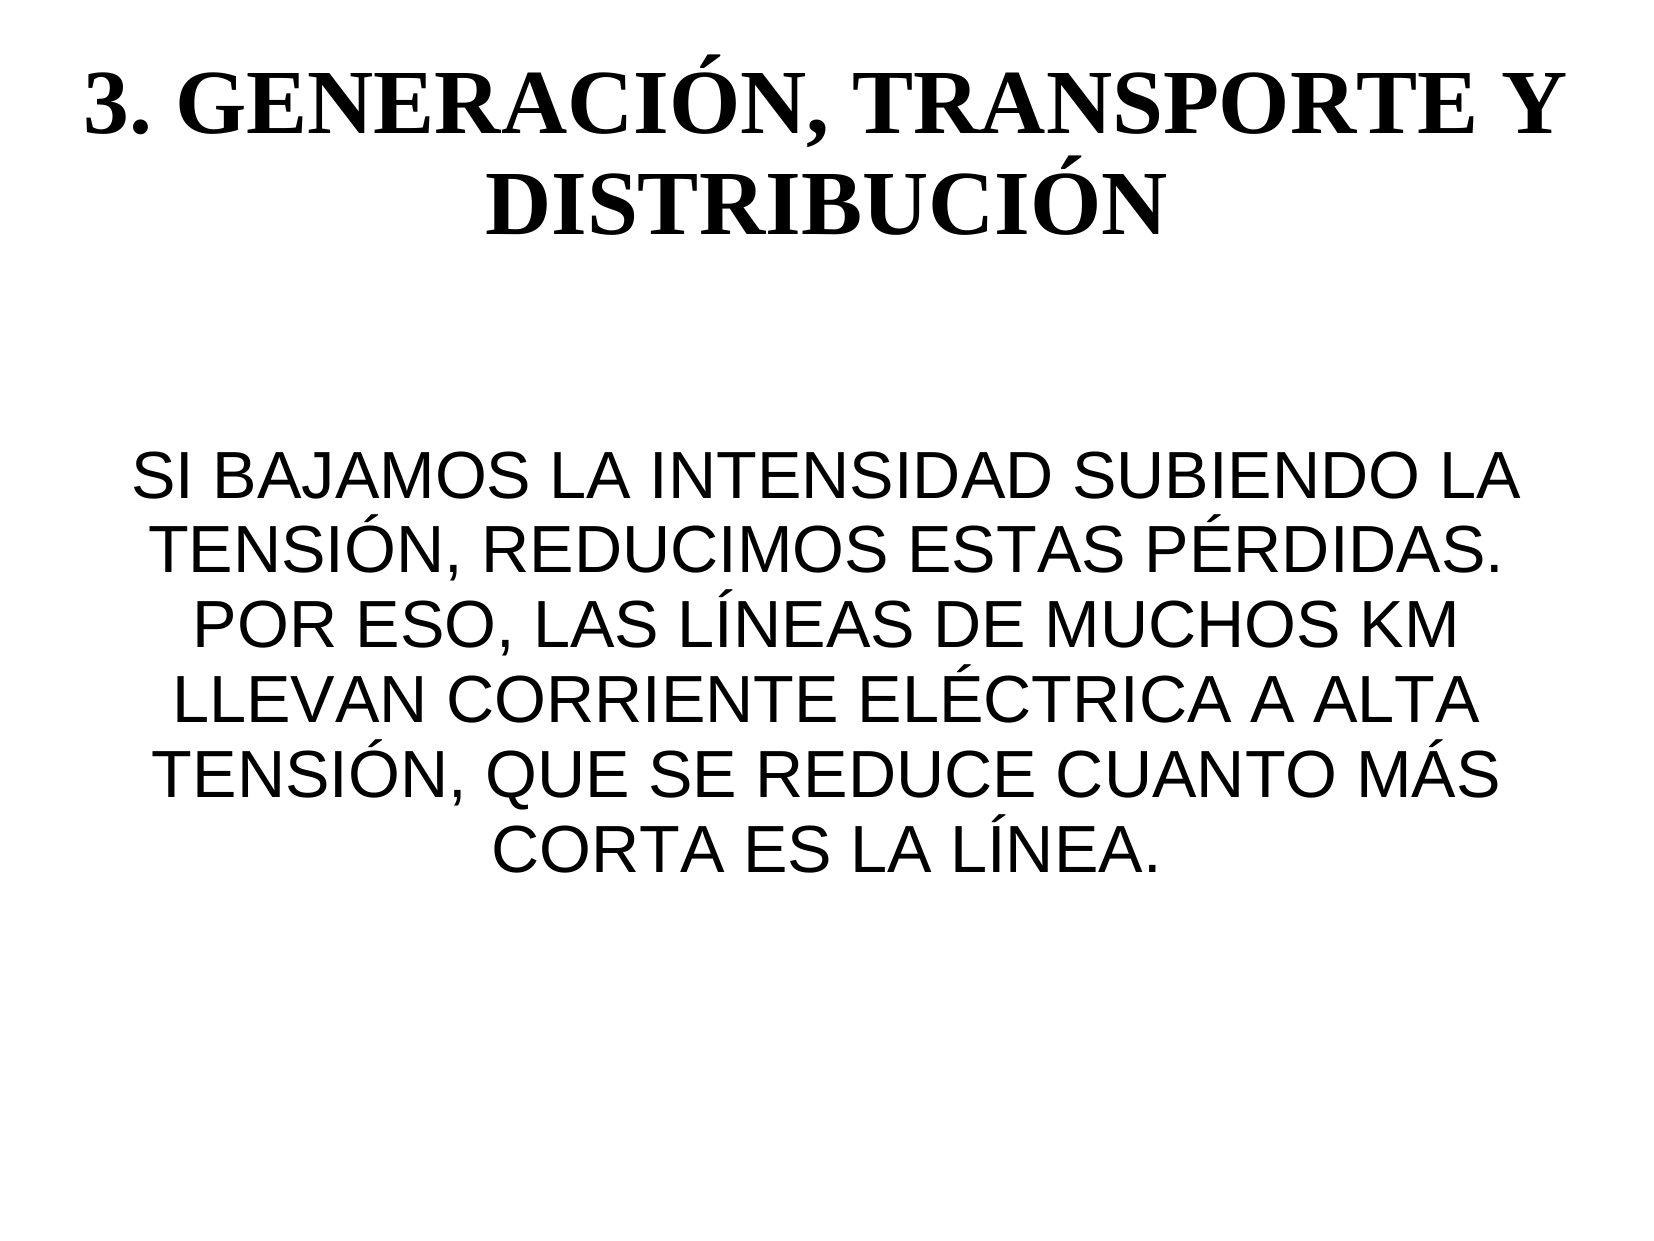

# 3. GENERACIÓN, TRANSPORTE Y DISTRIBUCIÓN
SI BAJAMOS LA INTENSIDAD SUBIENDO LA TENSIÓN, REDUCIMOS ESTAS PÉRDIDAS.
POR ESO, LAS LÍNEAS DE MUCHOS KM LLEVAN CORRIENTE ELÉCTRICA A ALTA TENSIÓN, QUE SE REDUCE CUANTO MÁS CORTA ES LA LÍNEA.